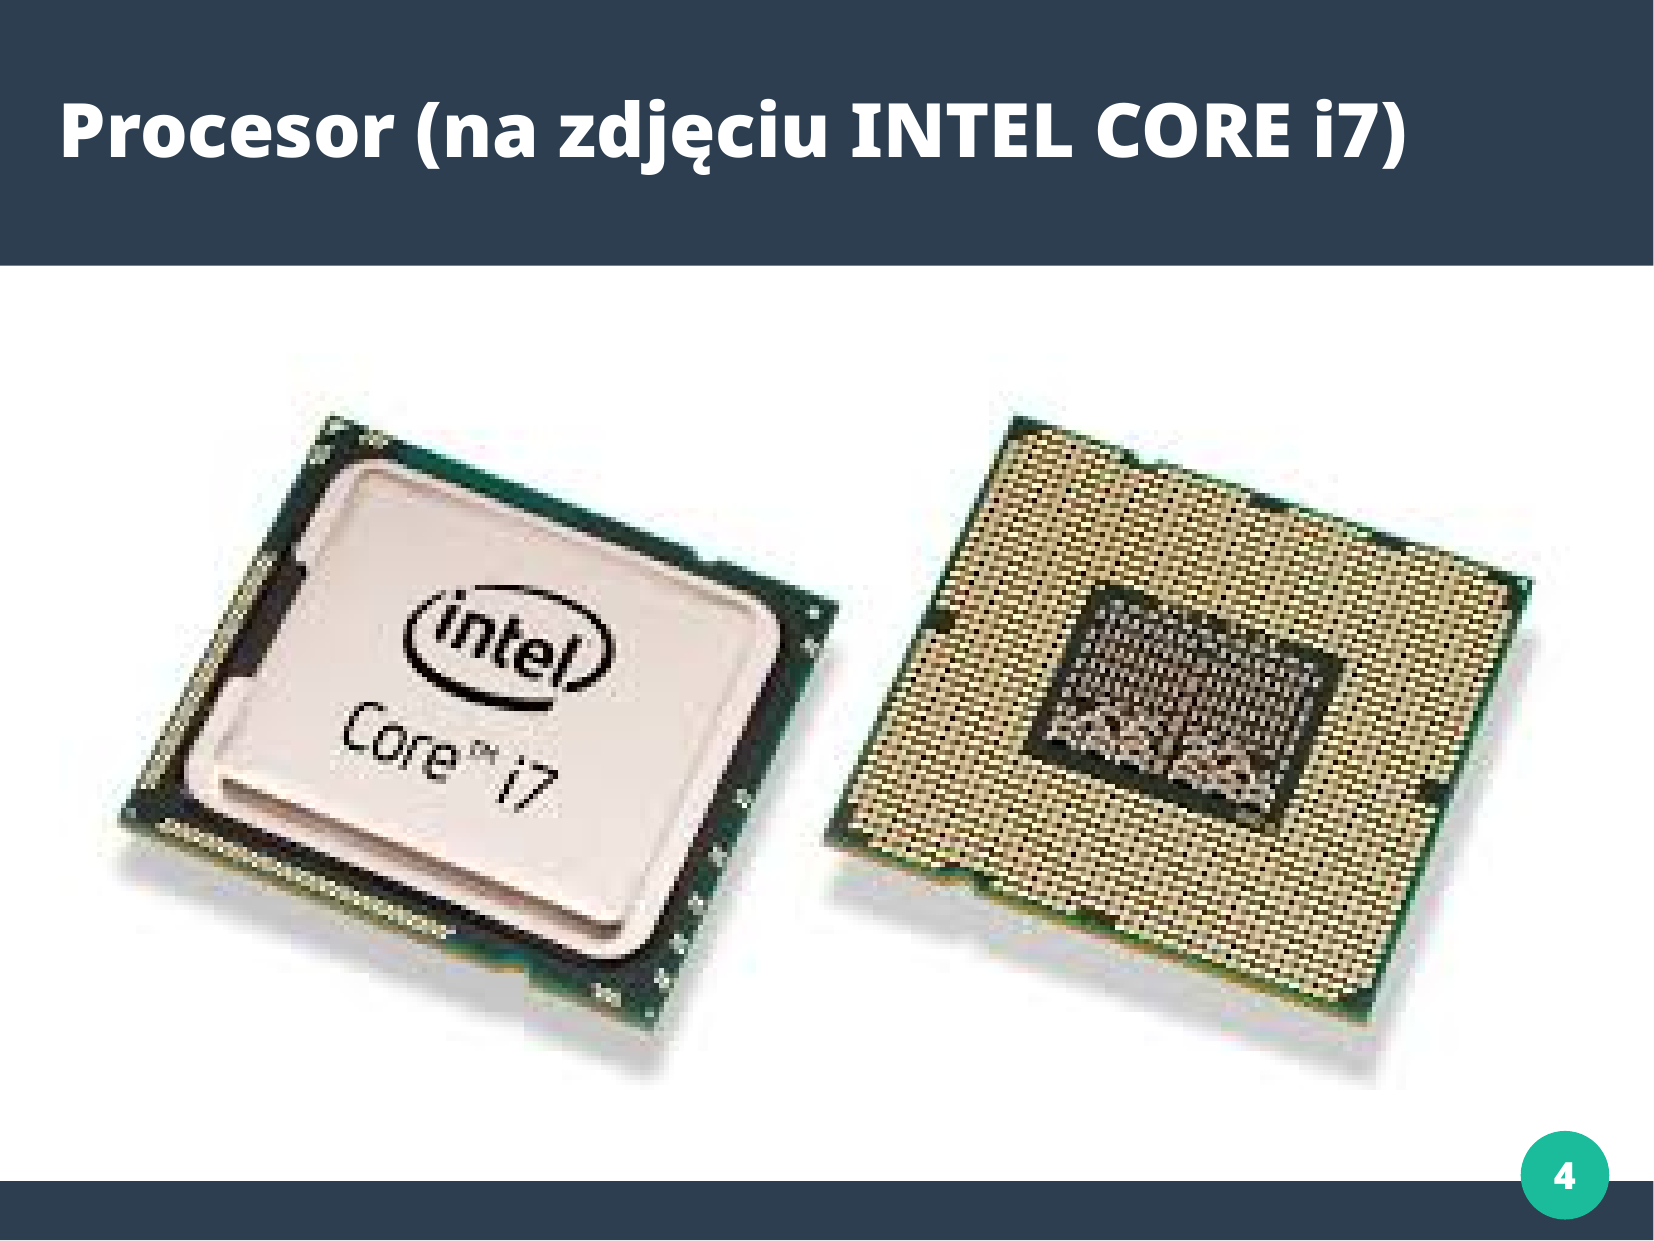

# Procesor (na zdjęciu INTEL CORE i7)
4